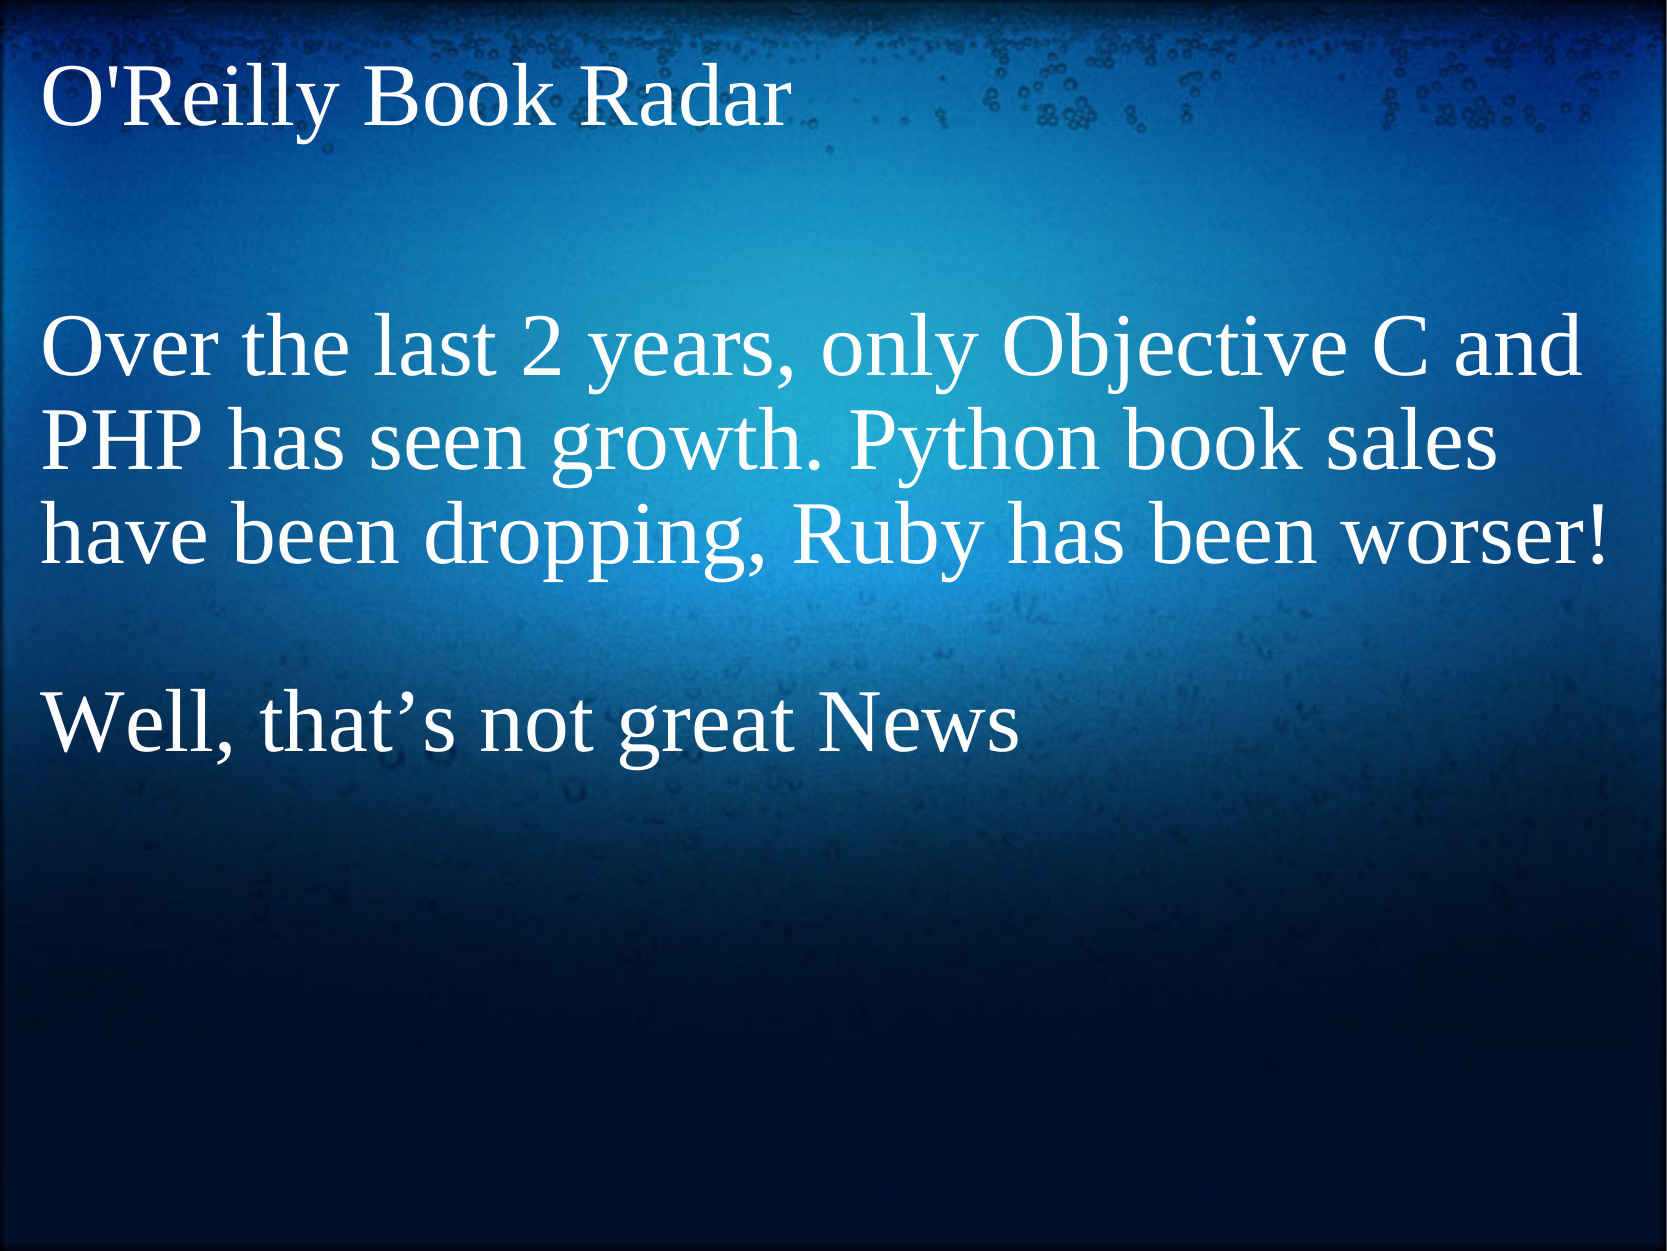

# O'Reilly Book Radar
Over the last 2 years, only Objective C and PHP has seen growth. Python book sales have been dropping, Ruby has been worser!
Well, that’s not great News